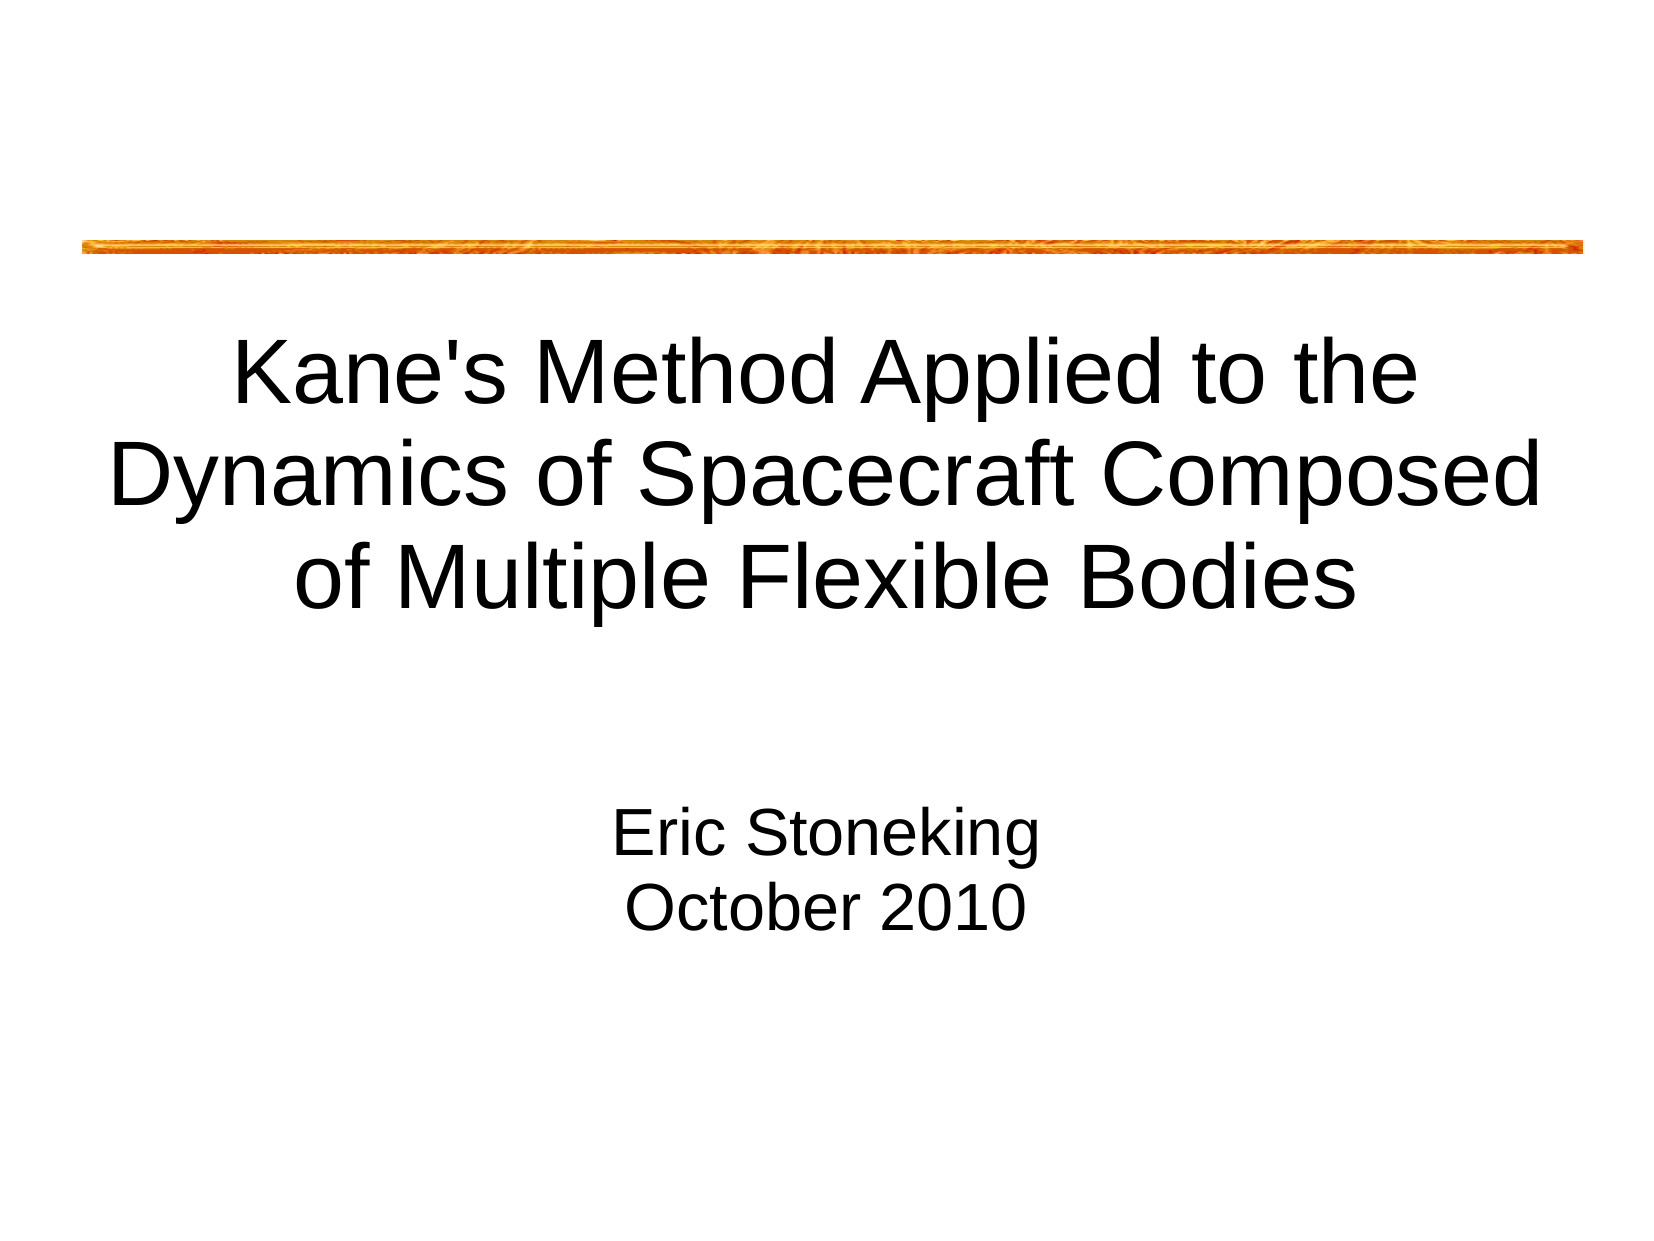

# Kane's Method Applied to the Dynamics of Spacecraft Composed of Multiple Flexible Bodies
Eric Stoneking
October 2010